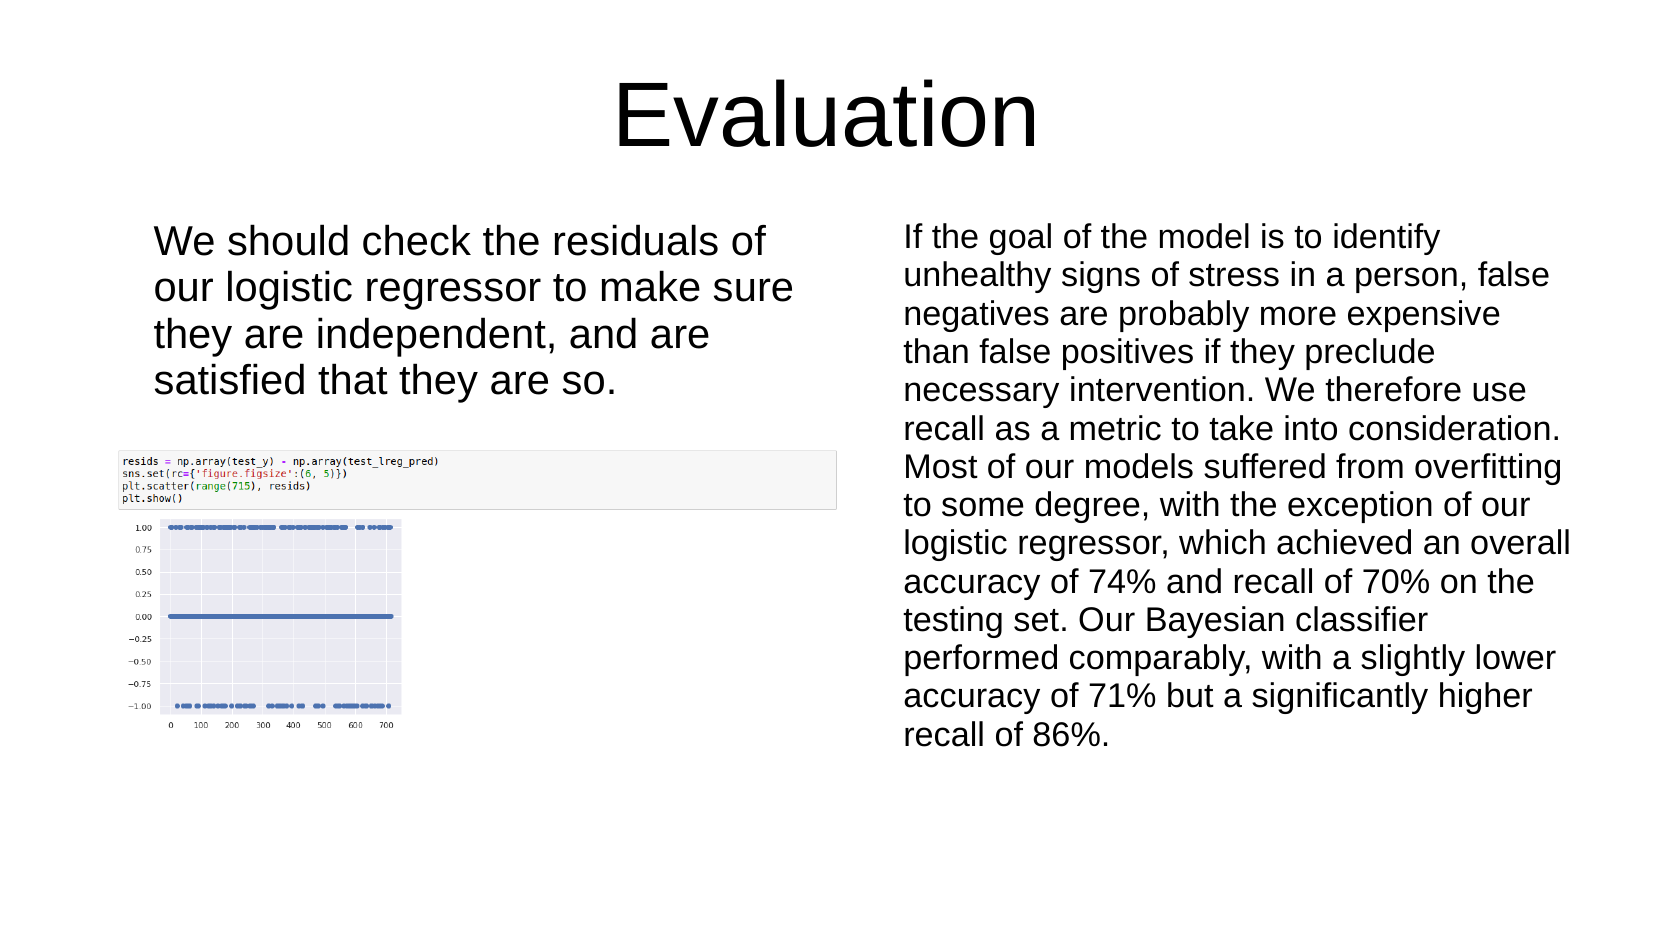

# Evaluation
We should check the residuals of our logistic regressor to make sure they are independent, and are satisfied that they are so.
If the goal of the model is to identify unhealthy signs of stress in a person, false negatives are probably more expensive than false positives if they preclude necessary intervention. We therefore use recall as a metric to take into consideration. Most of our models suffered from overfitting to some degree, with the exception of our logistic regressor, which achieved an overall accuracy of 74% and recall of 70% on the testing set. Our Bayesian classifier performed comparably, with a slightly lower accuracy of 71% but a significantly higher recall of 86%.